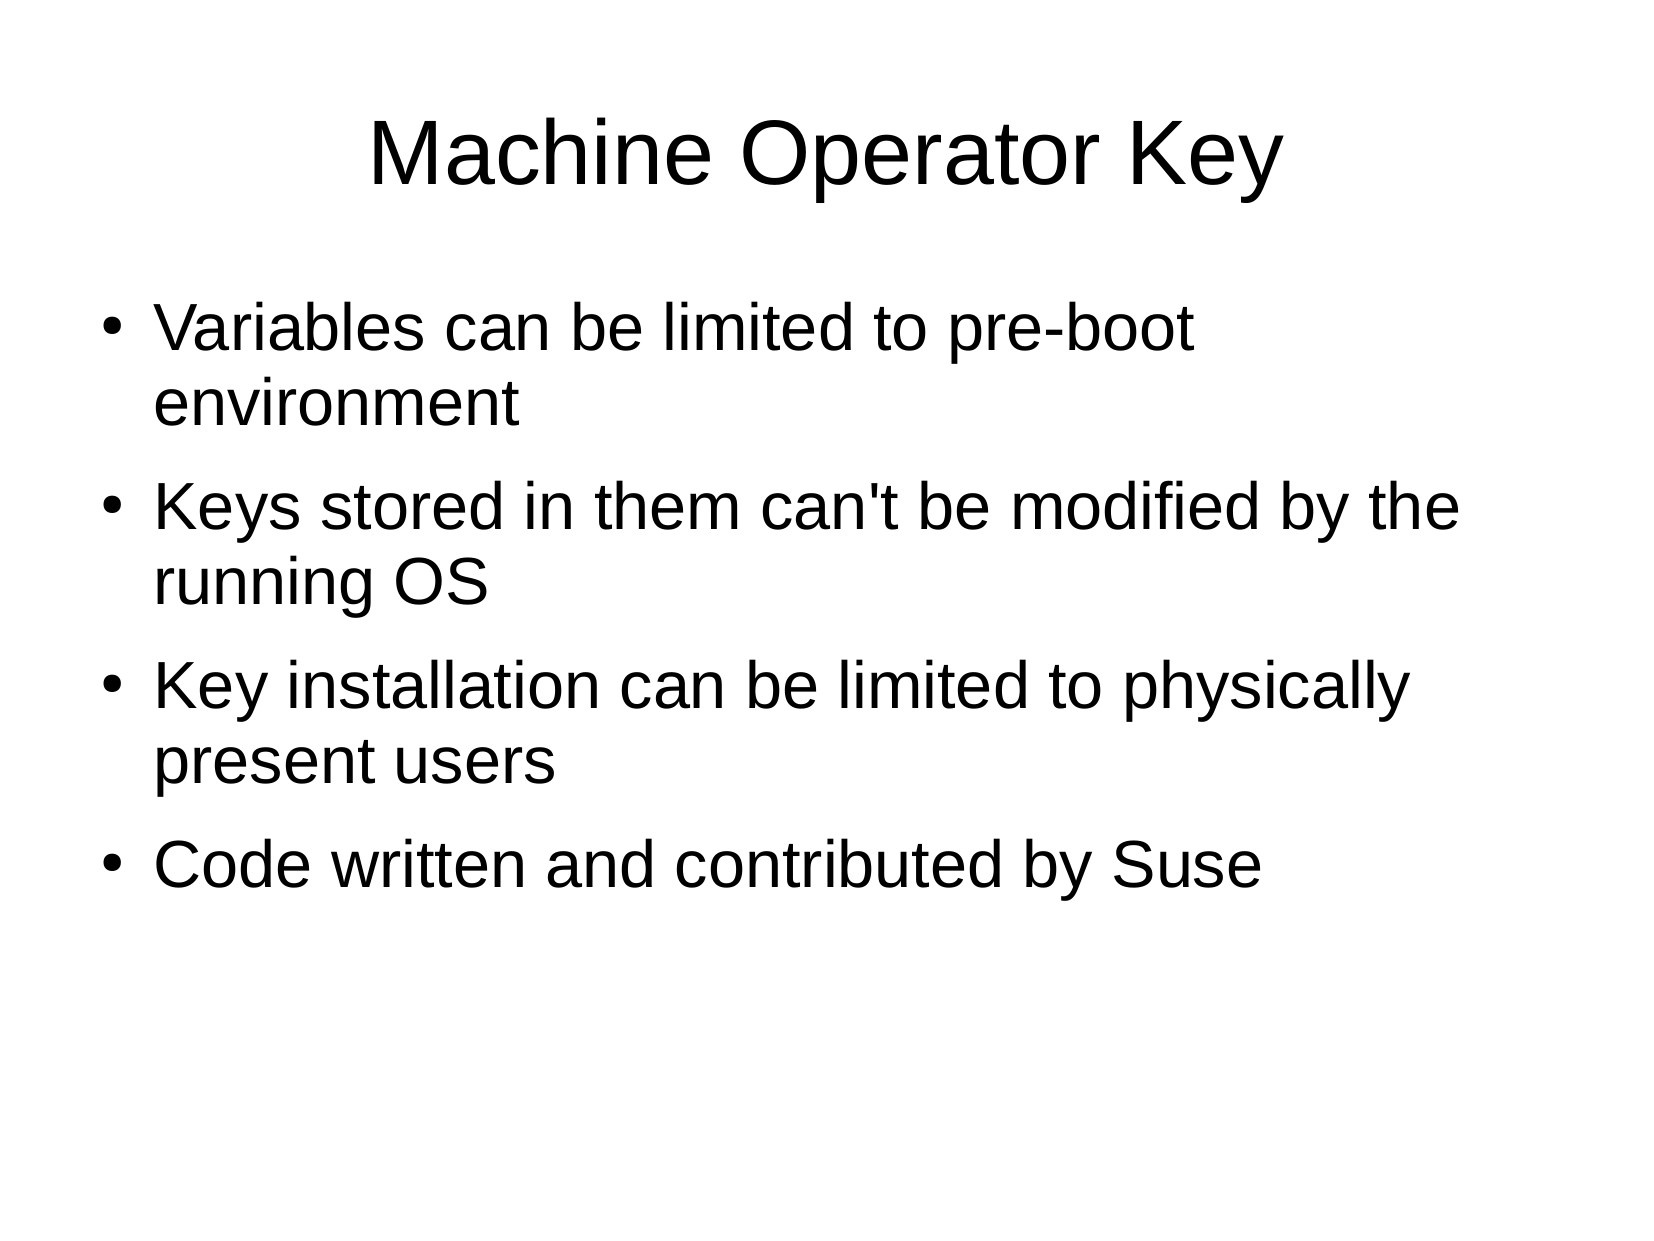

# Machine Operator Key
Variables can be limited to pre-boot environment
Keys stored in them can't be modified by the running OS
Key installation can be limited to physically present users
Code written and contributed by Suse